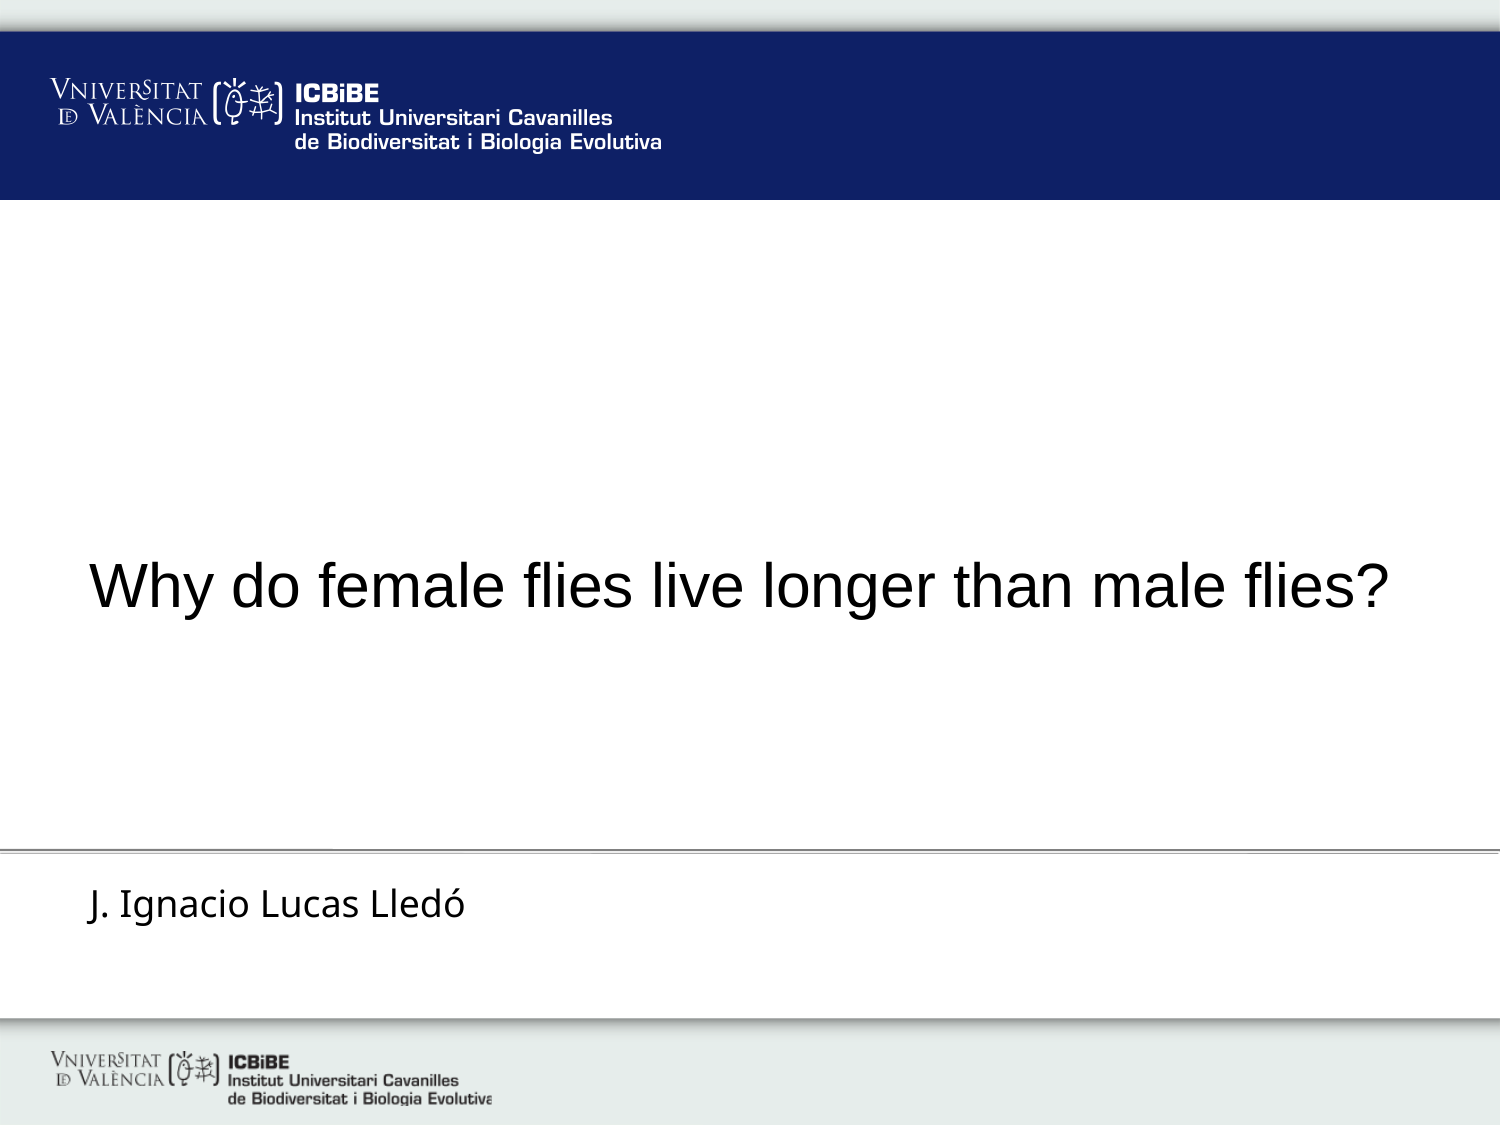

# Why do female flies live longer than male flies?
J. Ignacio Lucas Lledó